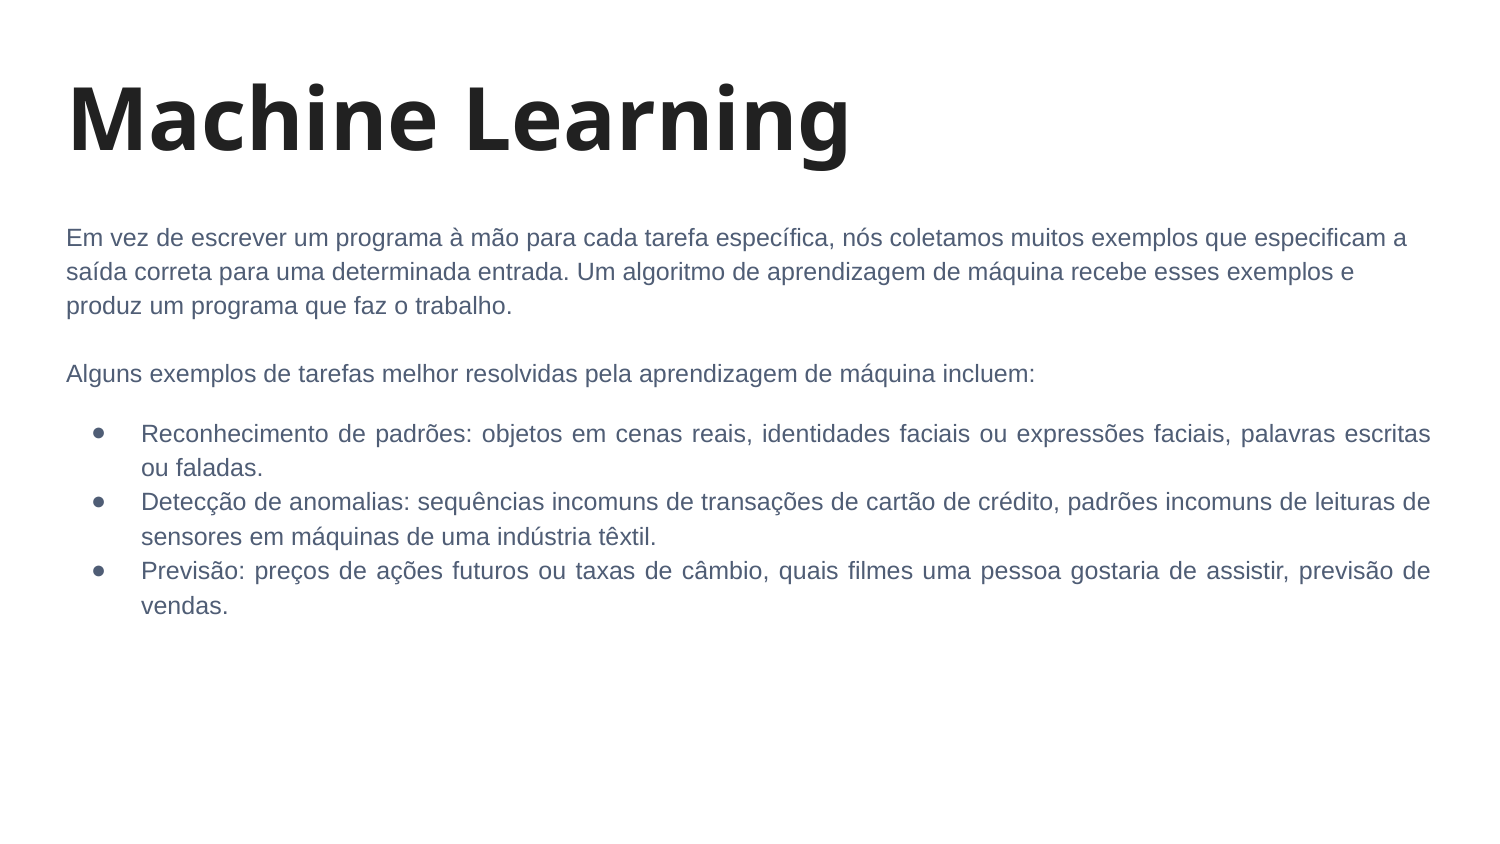

# Machine Learning
Em vez de escrever um programa à mão para cada tarefa específica, nós coletamos muitos exemplos que especificam a saída correta para uma determinada entrada. Um algoritmo de aprendizagem de máquina recebe esses exemplos e produz um programa que faz o trabalho.
Alguns exemplos de tarefas melhor resolvidas pela aprendizagem de máquina incluem:
Reconhecimento de padrões: objetos em cenas reais, identidades faciais ou expressões faciais, palavras escritas ou faladas.
Detecção de anomalias: sequências incomuns de transações de cartão de crédito, padrões incomuns de leituras de sensores em máquinas de uma indústria têxtil.
Previsão: preços de ações futuros ou taxas de câmbio, quais filmes uma pessoa gostaria de assistir, previsão de vendas.